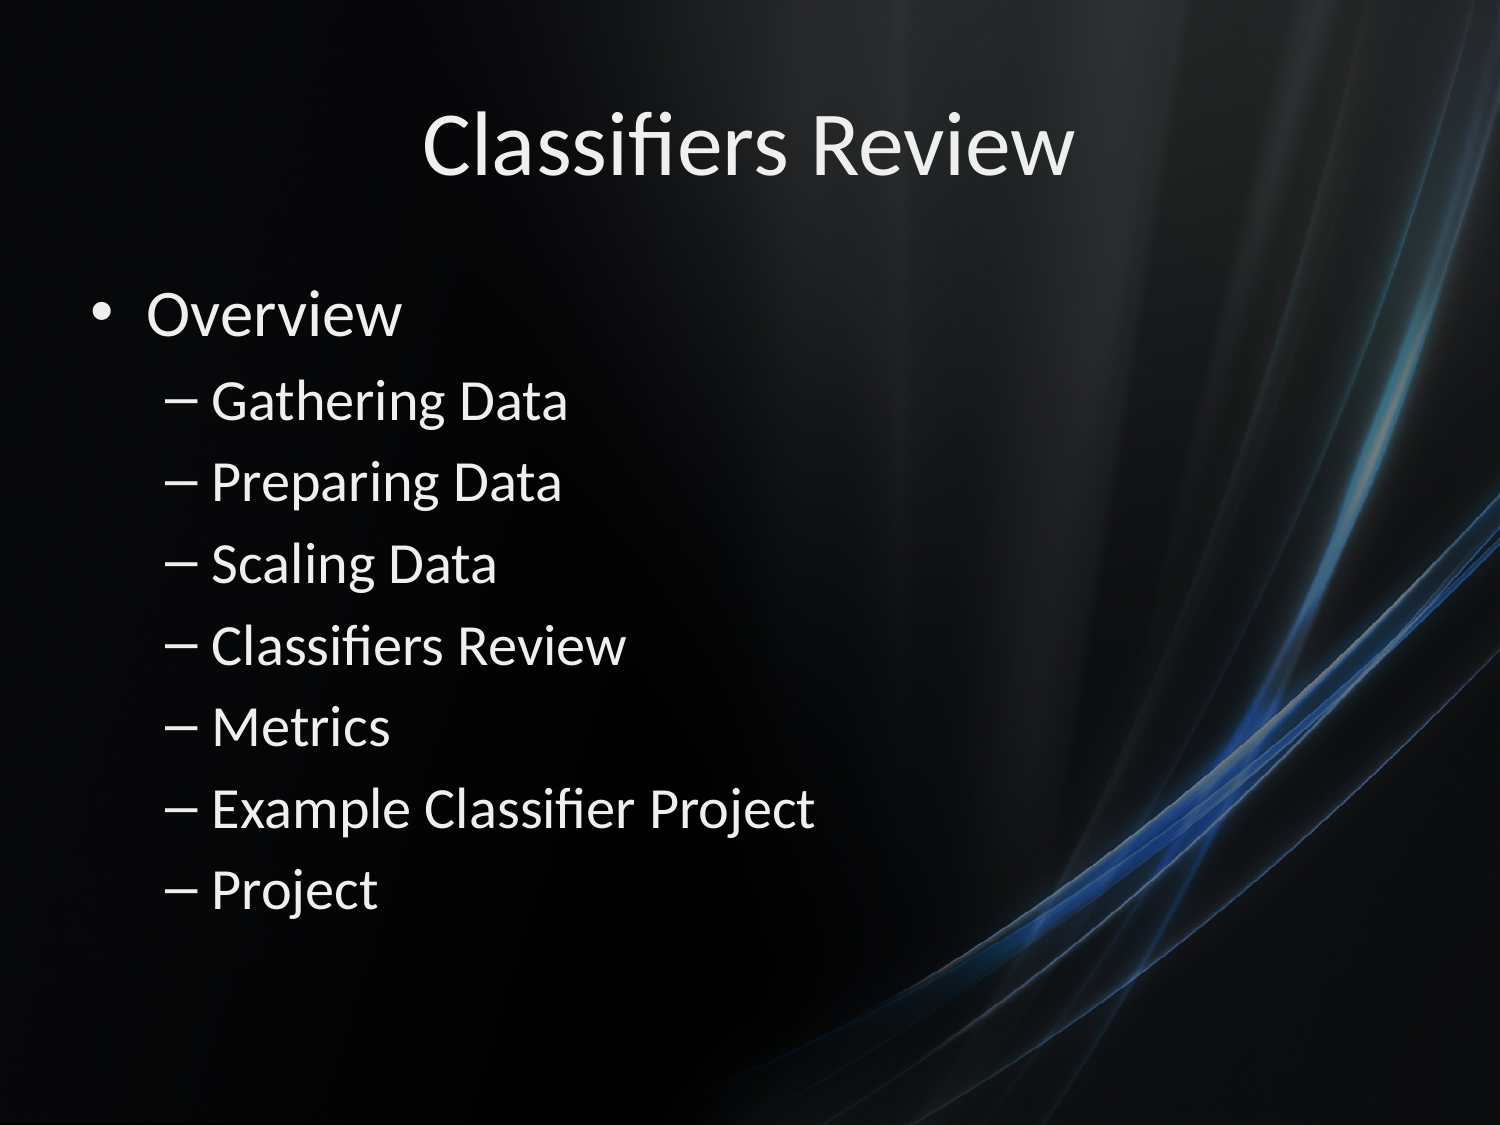

# Classifiers Review
Overview
Gathering Data
Preparing Data
Scaling Data
Classifiers Review
Metrics
Example Classifier Project
Project